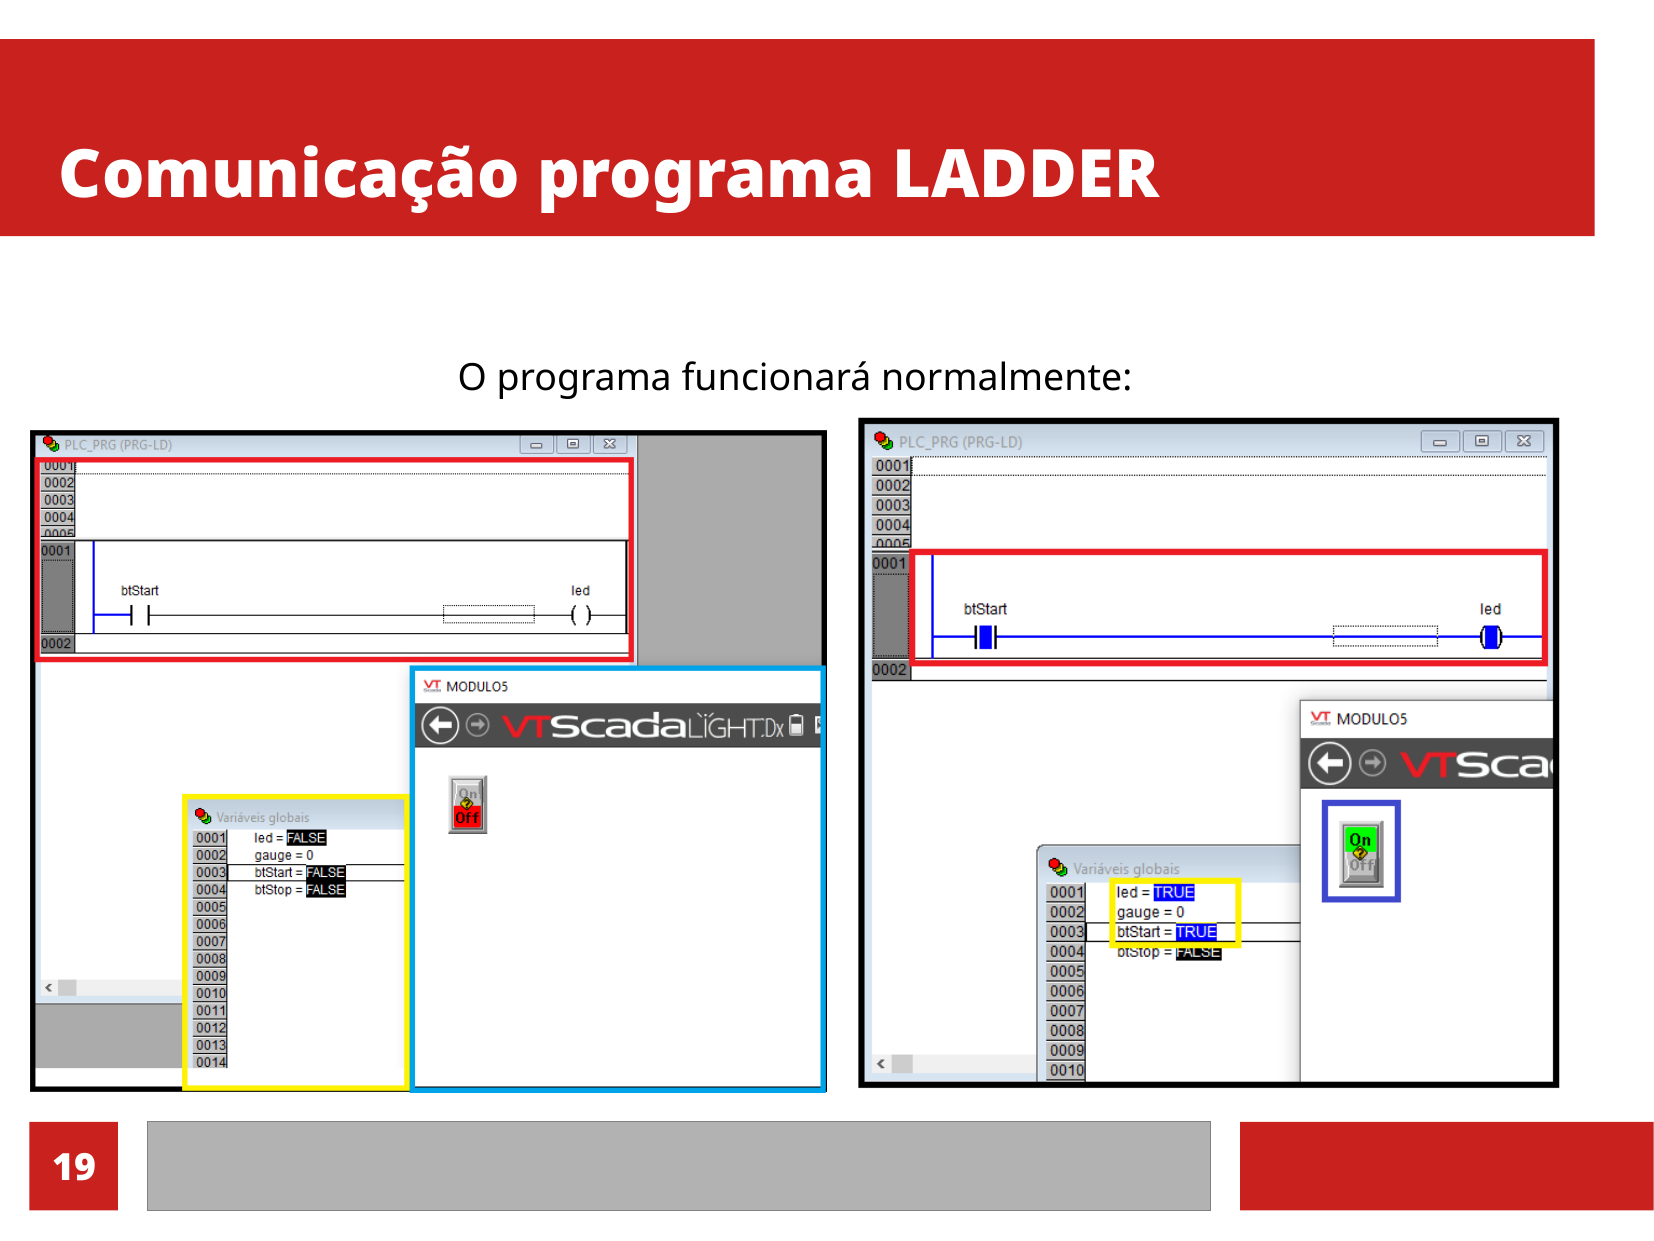

# Comunicação programa LADDER
O programa funcionará normalmente:
19